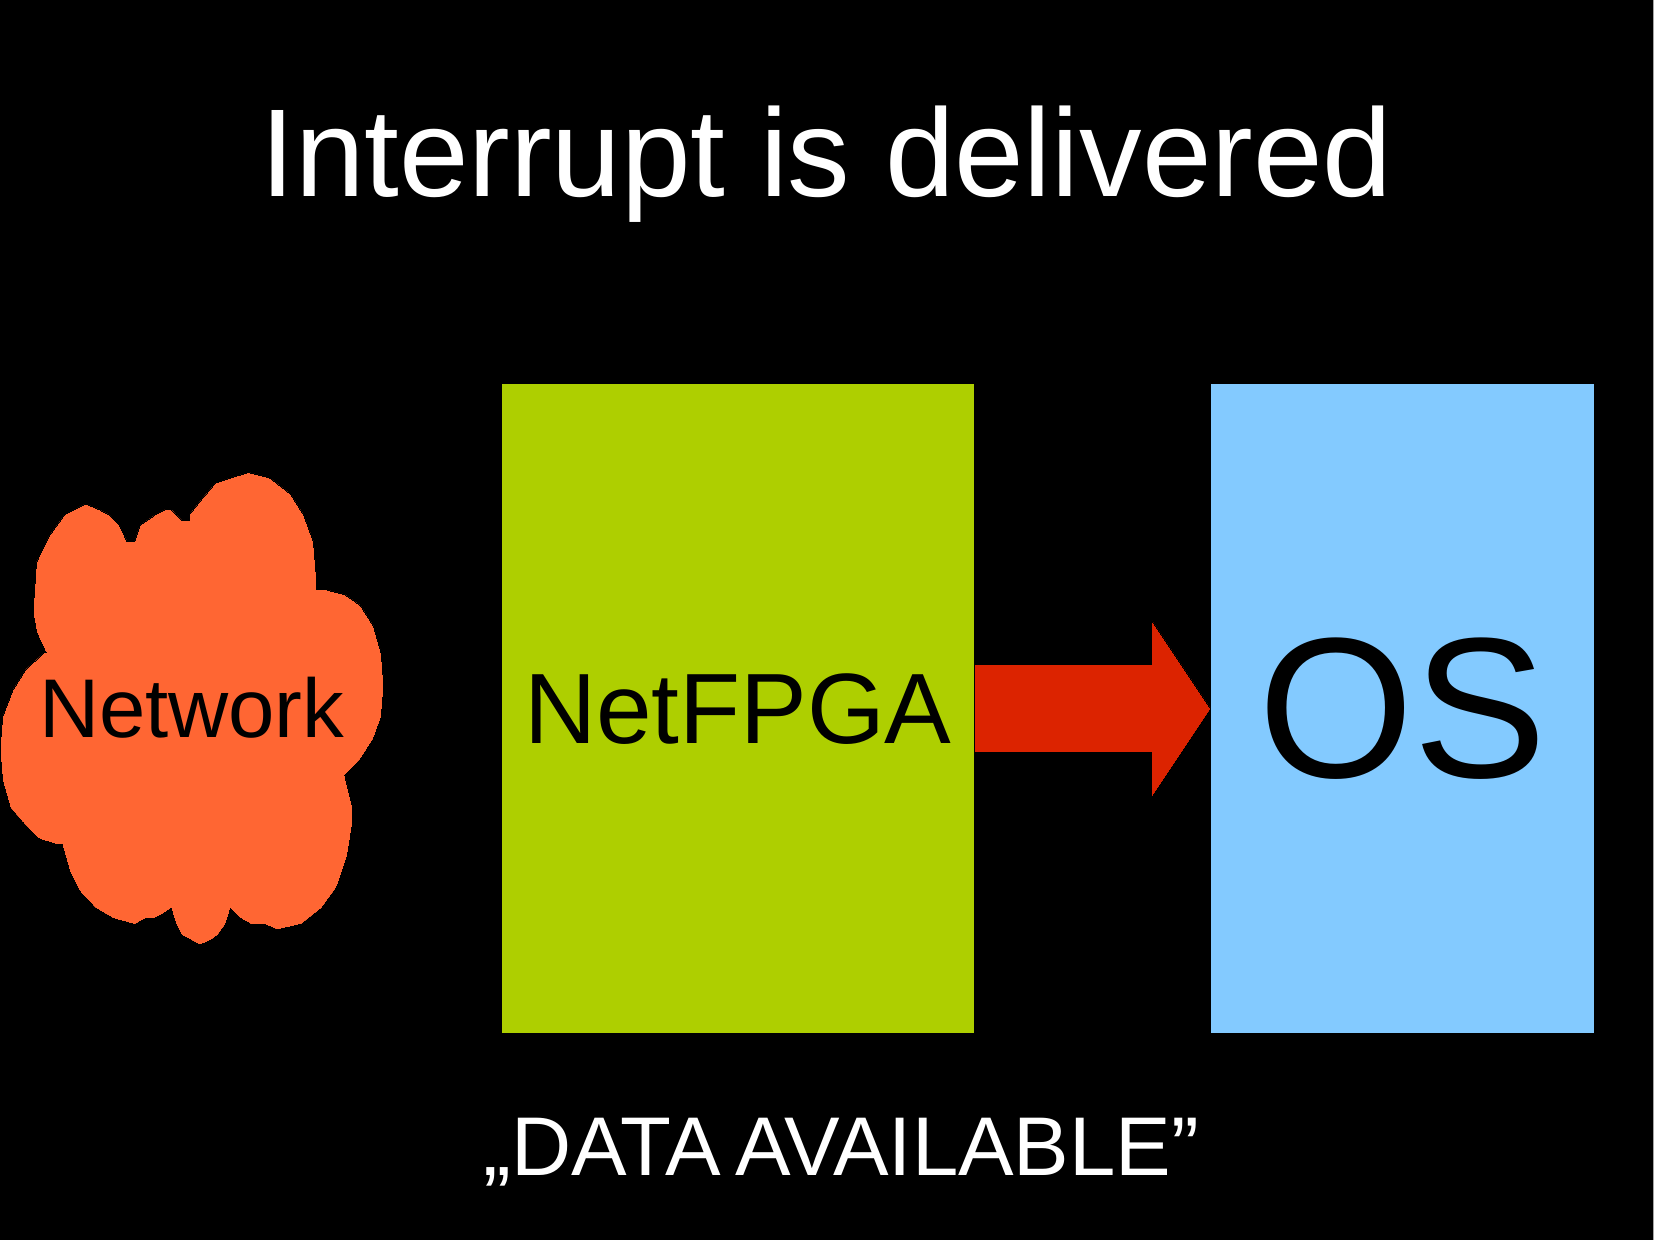

# Interrupt is delivered
NetFPGA
OS
Network
„DATA AVAILABLE”